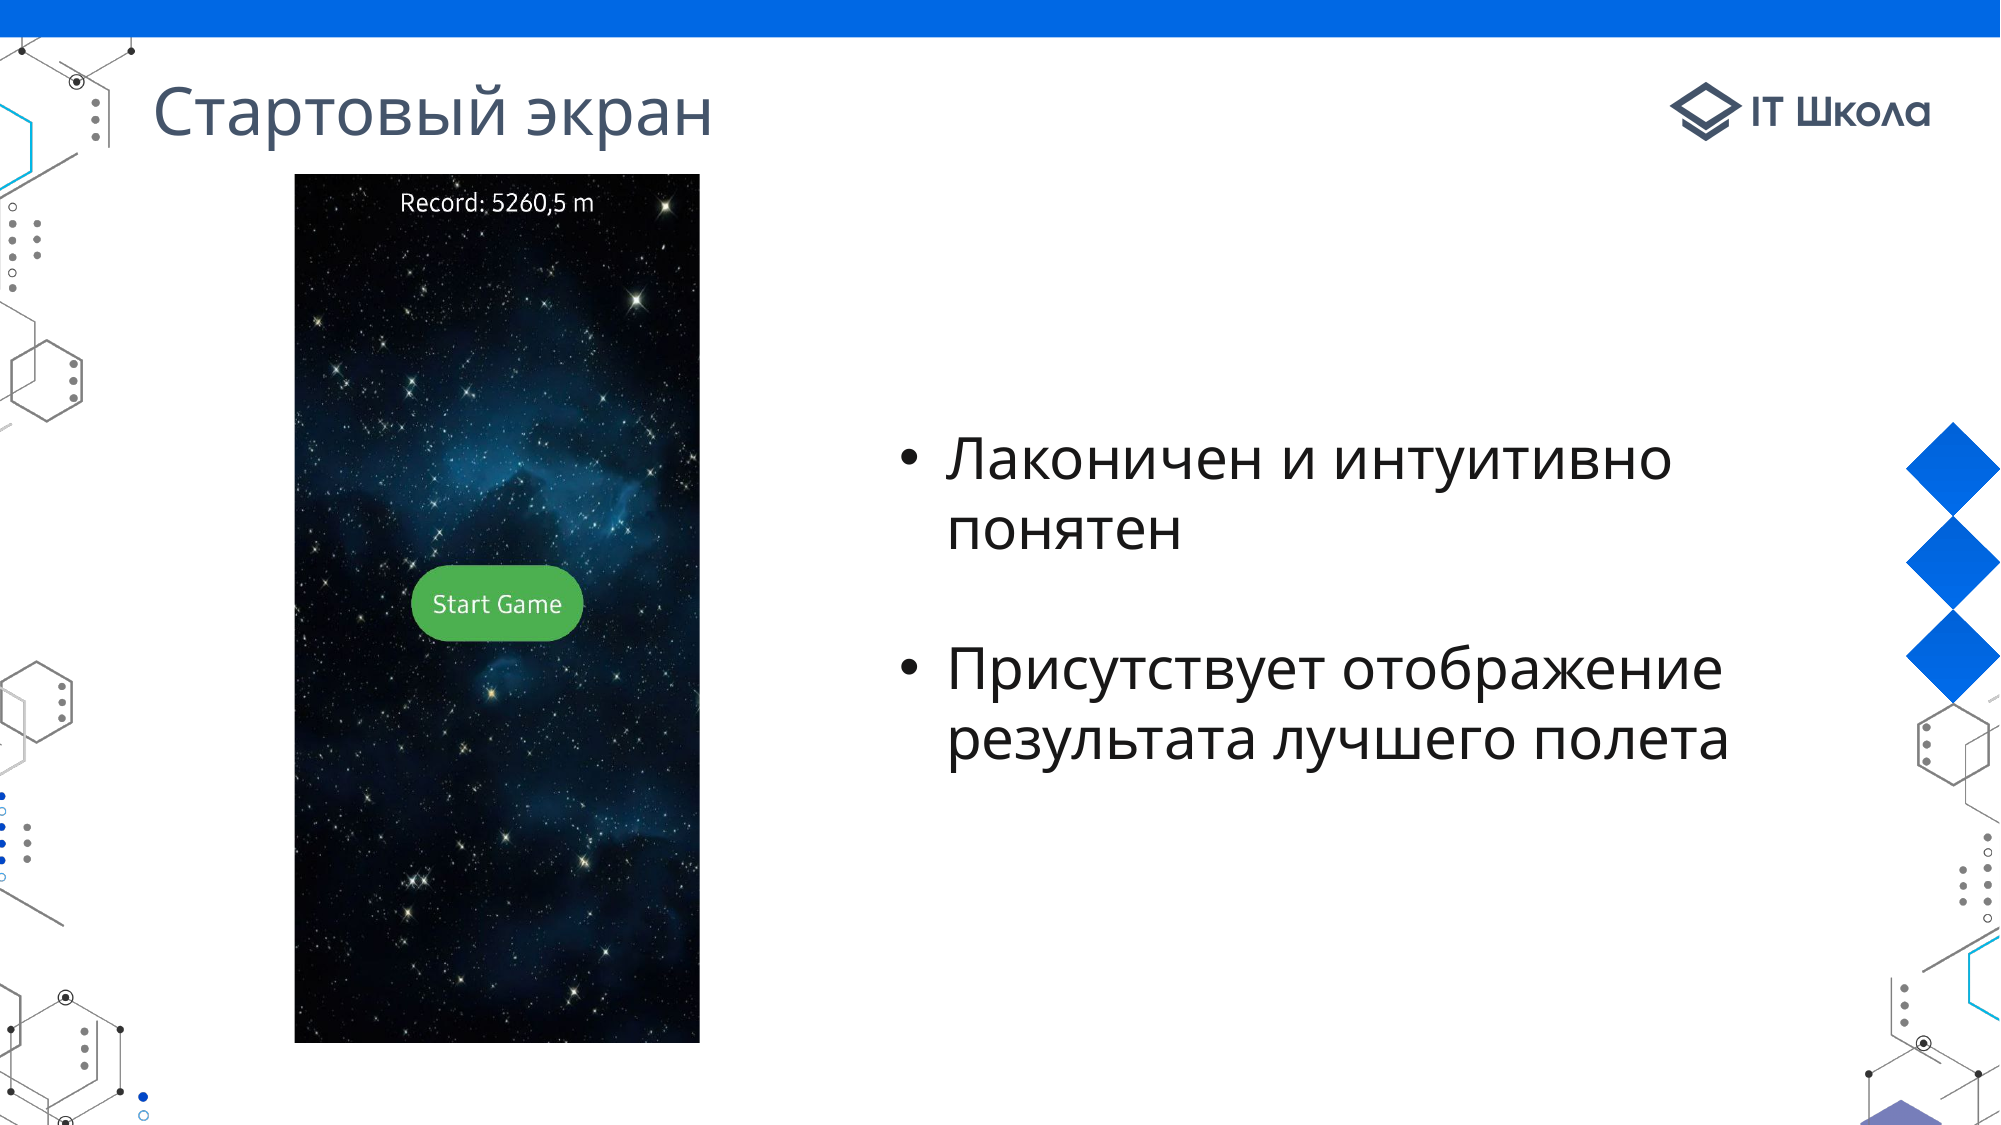

# Стартовый экран
Лаконичен и интуитивно понятен
Присутствует отображение результата лучшего полета